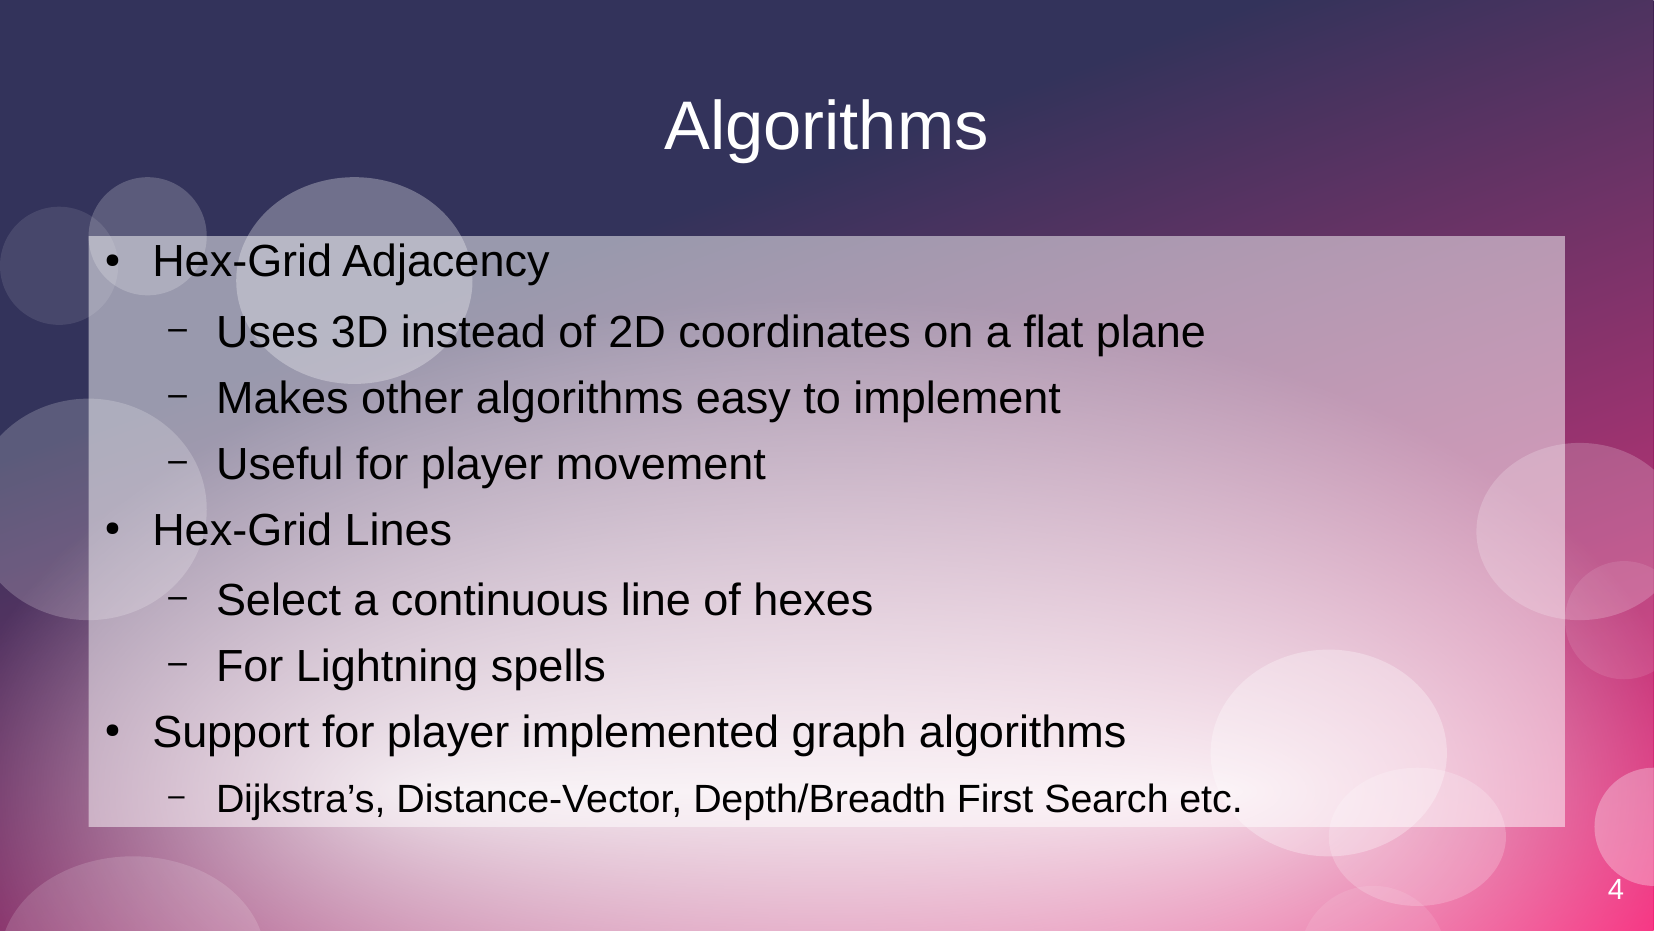

# Algorithms
Hex-Grid Adjacency
Uses 3D instead of 2D coordinates on a flat plane
Makes other algorithms easy to implement
Useful for player movement
Hex-Grid Lines
Select a continuous line of hexes
For Lightning spells
Support for player implemented graph algorithms
Dijkstra’s, Distance-Vector, Depth/Breadth First Search etc.
4